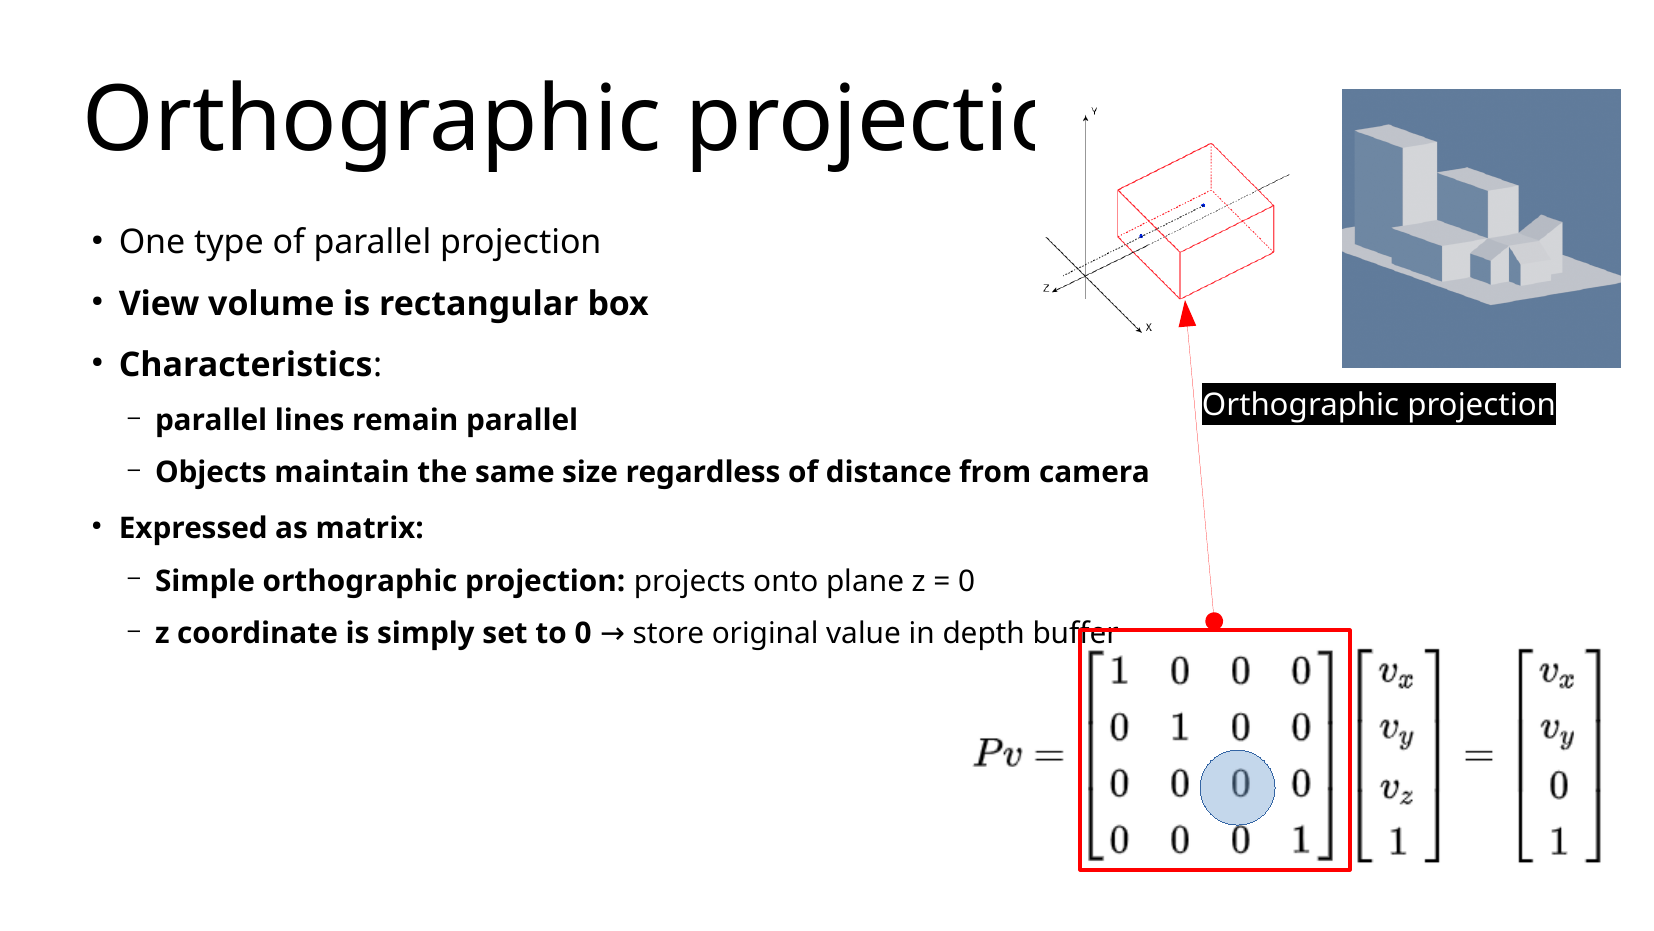

# Orthographic projection
One type of parallel projection
View volume is rectangular box
Characteristics:
parallel lines remain parallel
Objects maintain the same size regardless of distance from camera
Expressed as matrix:
Simple orthographic projection: projects onto plane z = 0
z coordinate is simply set to 0 → store original value in depth buffer
Orthographic projection
73